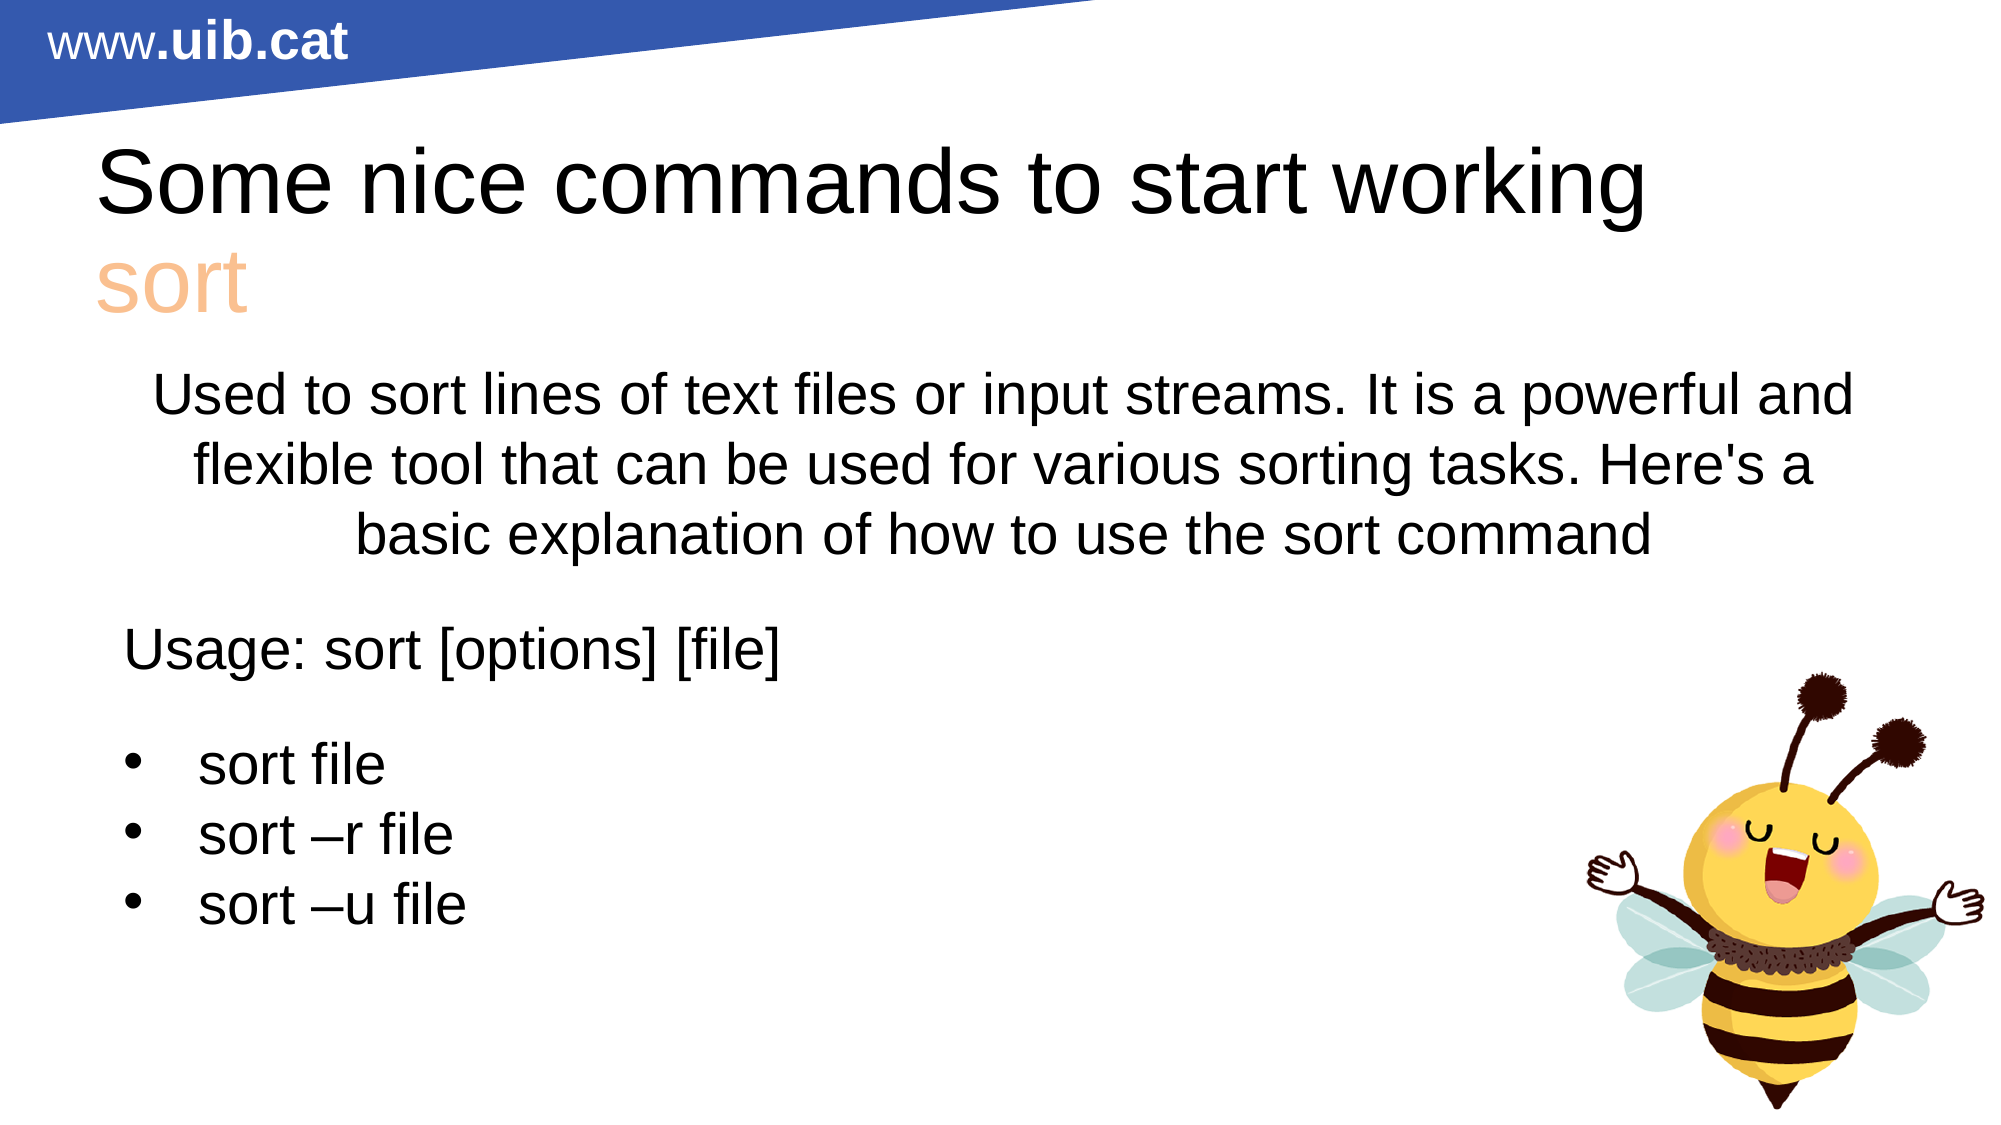

# Some nice commands to start working sort
Used to sort lines of text files or input streams. It is a powerful and flexible tool that can be used for various sorting tasks. Here's a basic explanation of how to use the sort command
Usage: sort [options] [file]
sort file
sort –r file
sort –u file